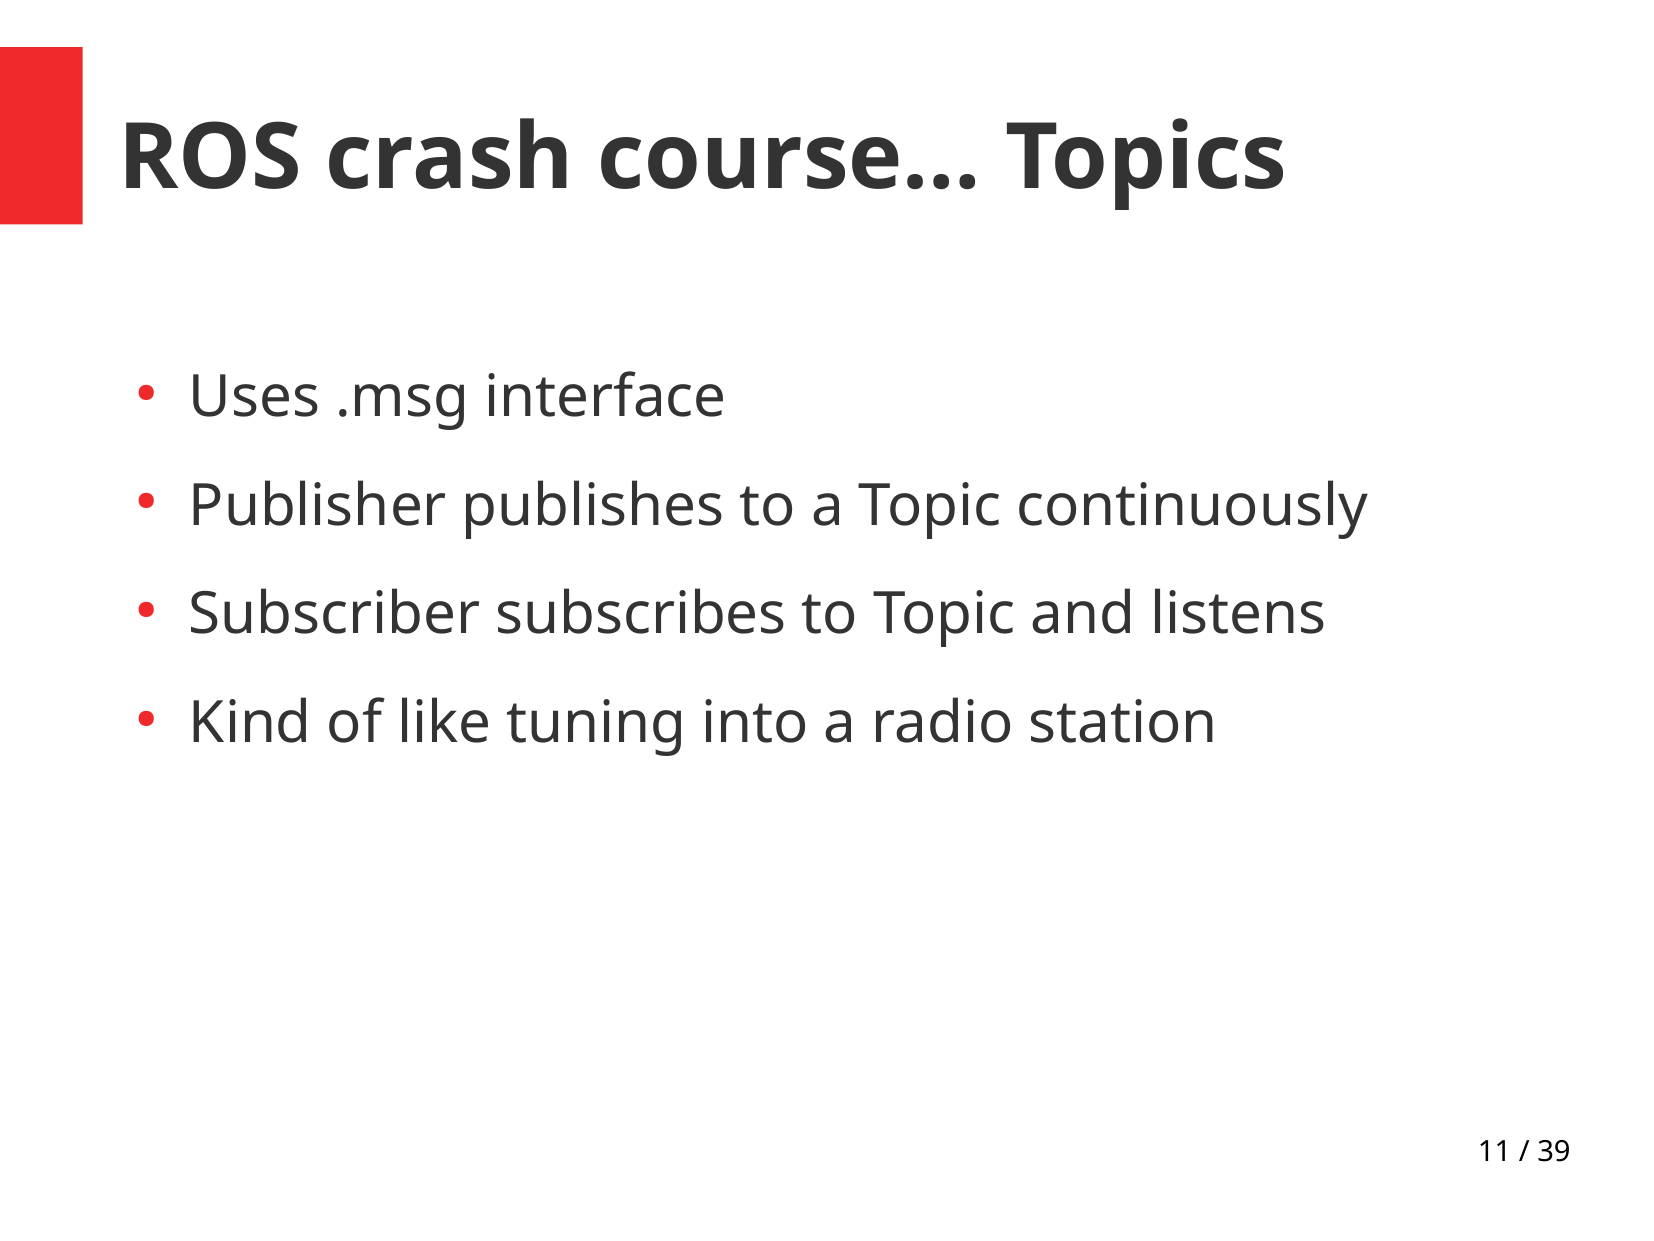

# ROS crash course… Topics
Uses .msg interface
Publisher publishes to a Topic continuously
Subscriber subscribes to Topic and listens
Kind of like tuning into a radio station
11